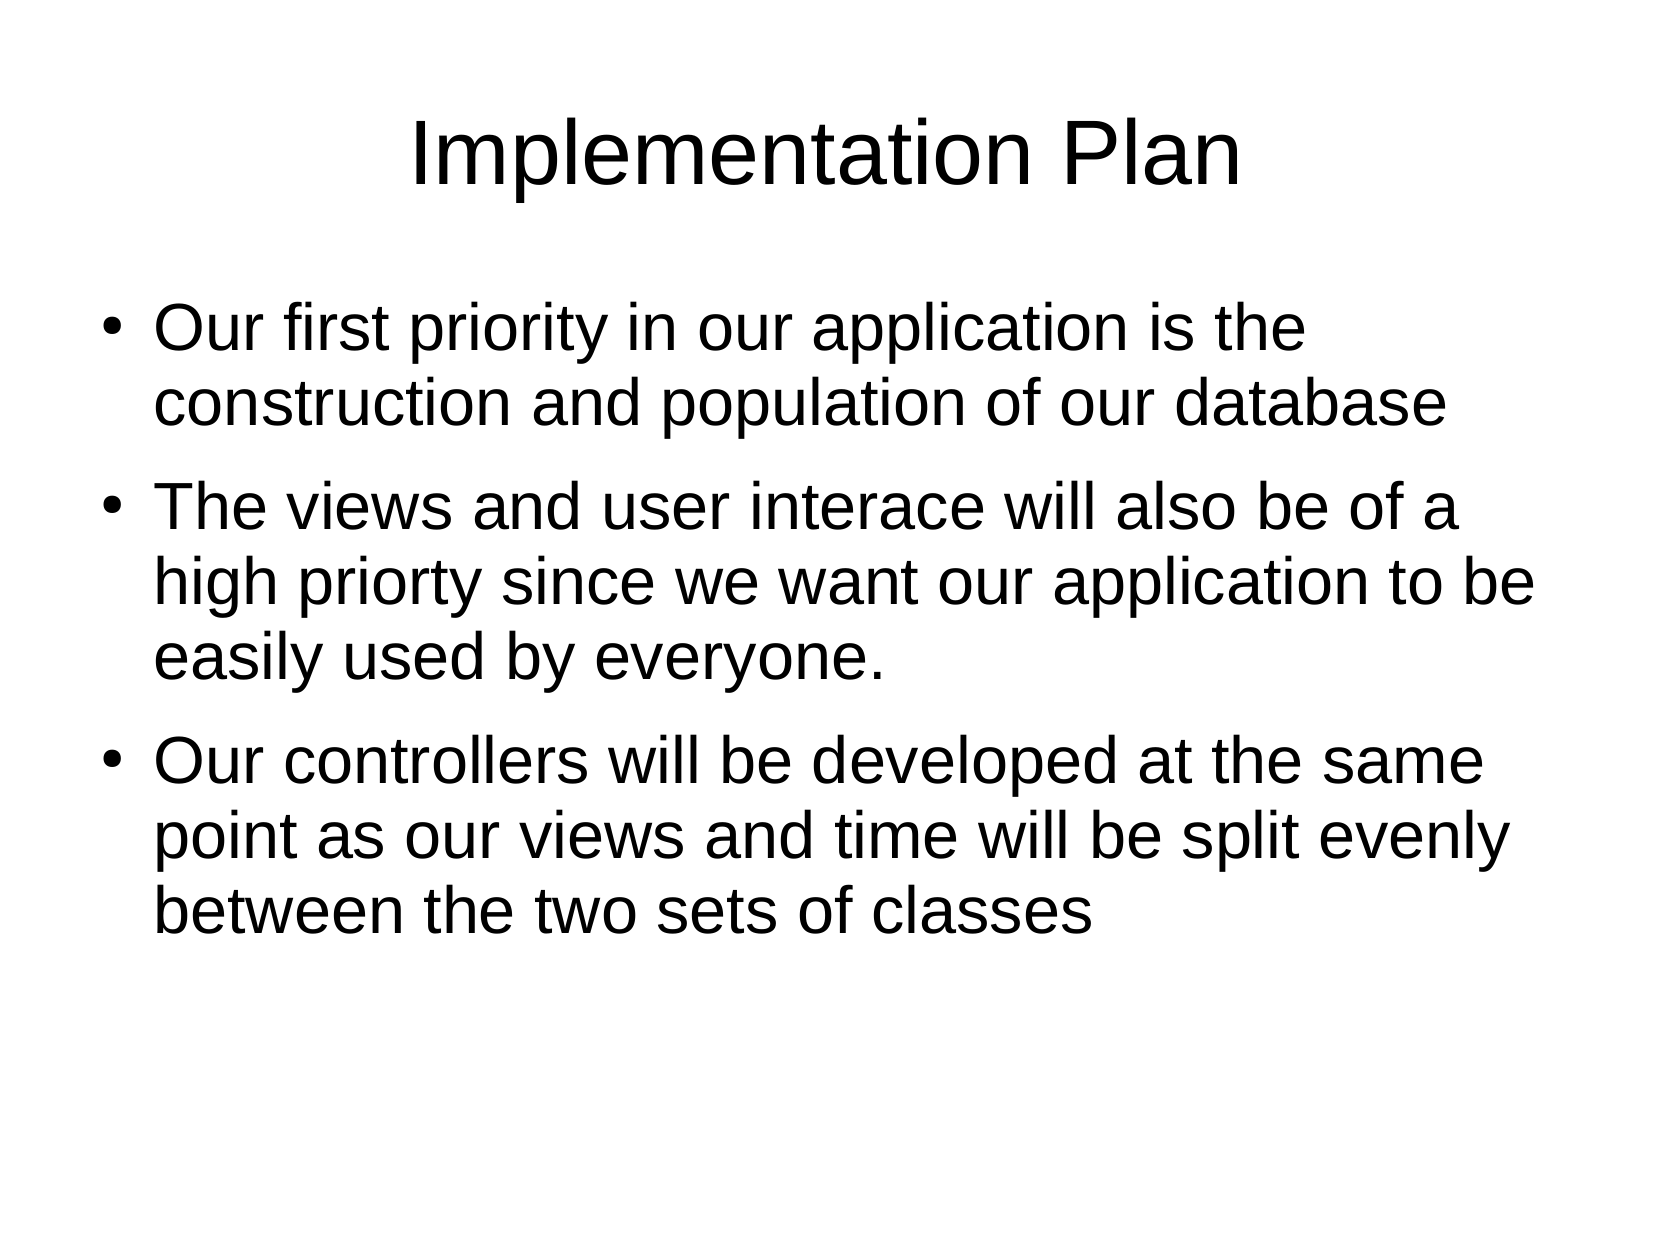

# Implementation Plan
Our first priority in our application is the construction and population of our database
The views and user interace will also be of a high priorty since we want our application to be easily used by everyone.
Our controllers will be developed at the same point as our views and time will be split evenly between the two sets of classes